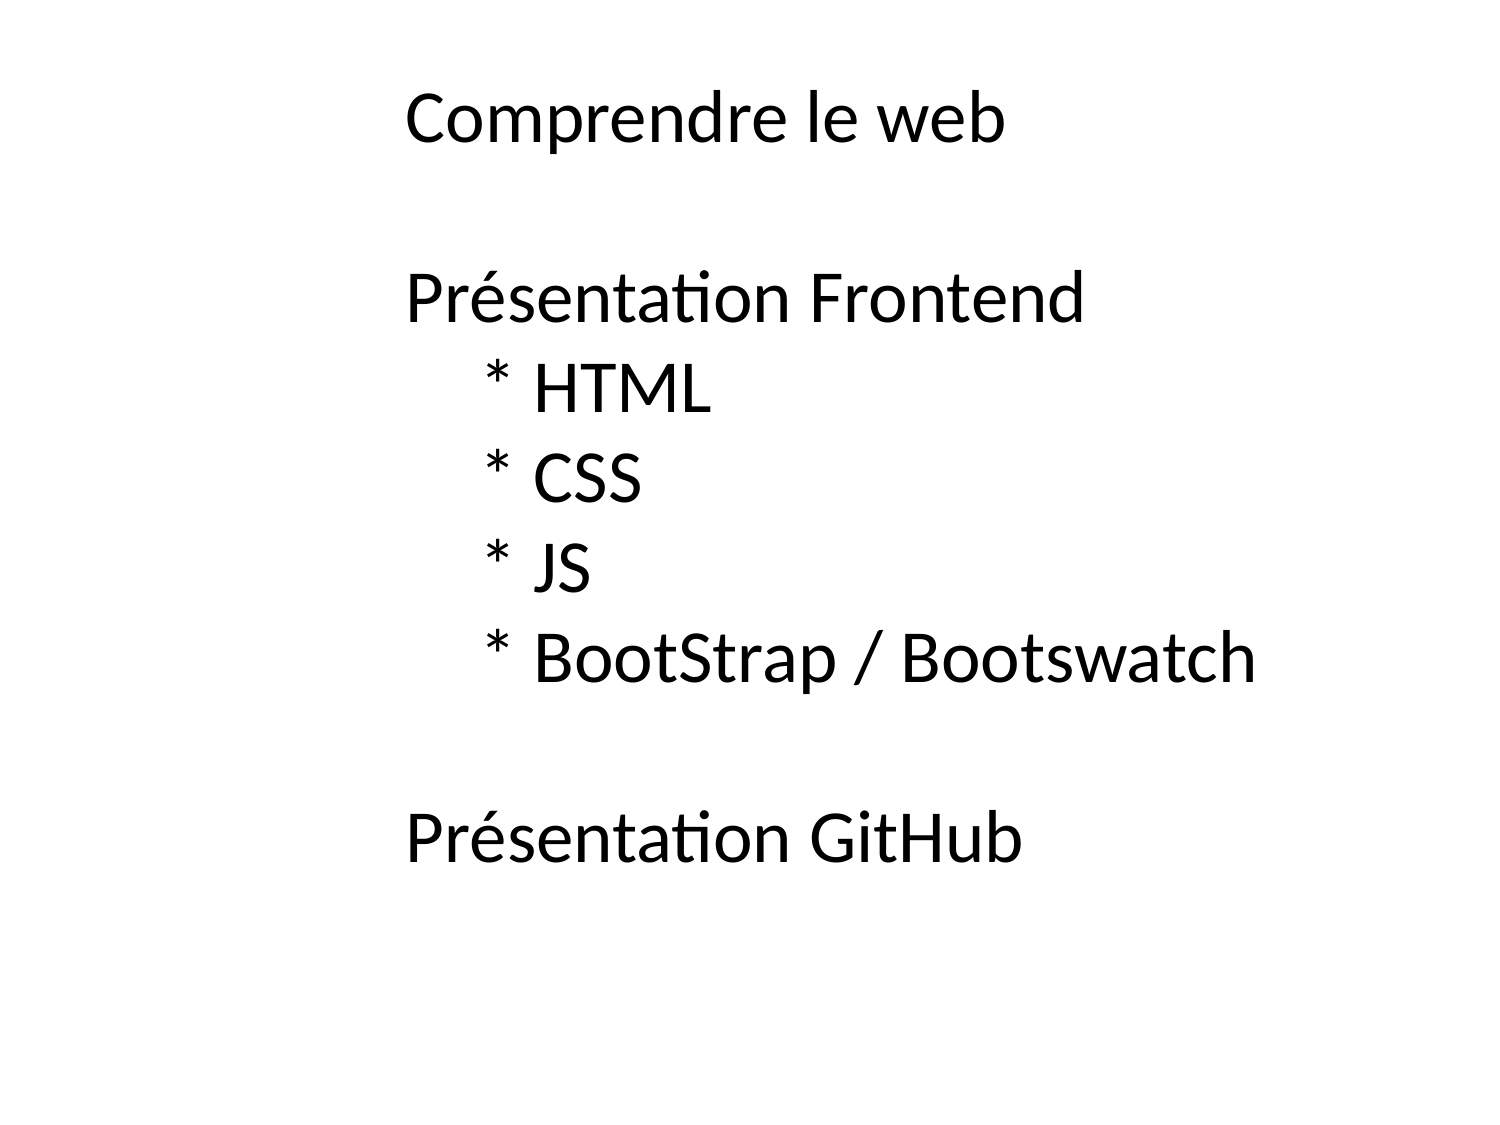

Comprendre le web
Présentation Frontend
	* HTML
	* CSS
	* JS
	* BootStrap / Bootswatch
Présentation GitHub